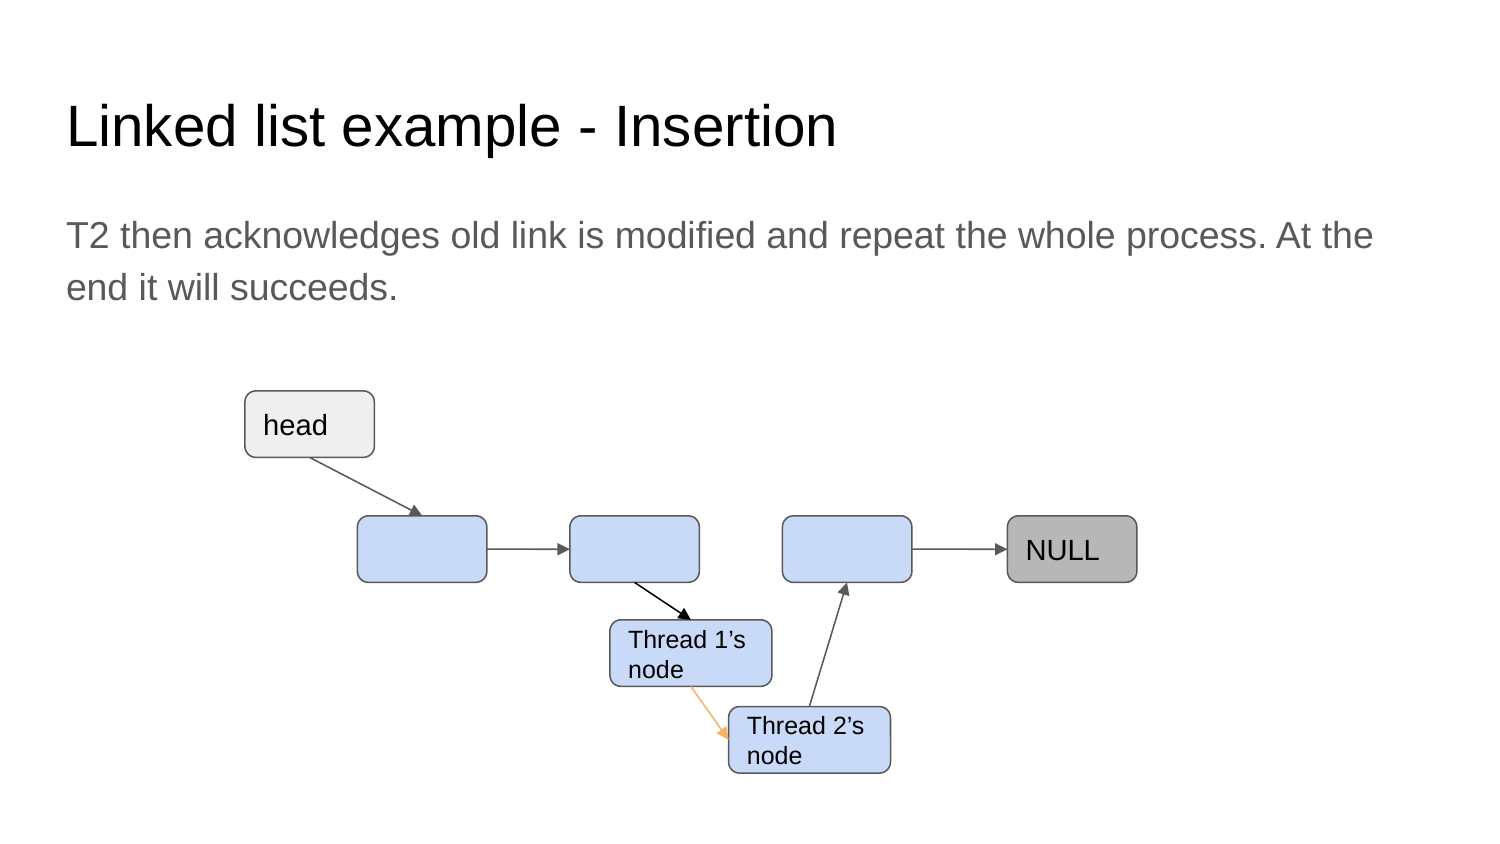

Linked list example - Insertion
# T2 then acknowledges old link is modified and repeat the whole process. At the end it will succeeds.
head
NULL
Thread 1’s node
Thread 2’s node